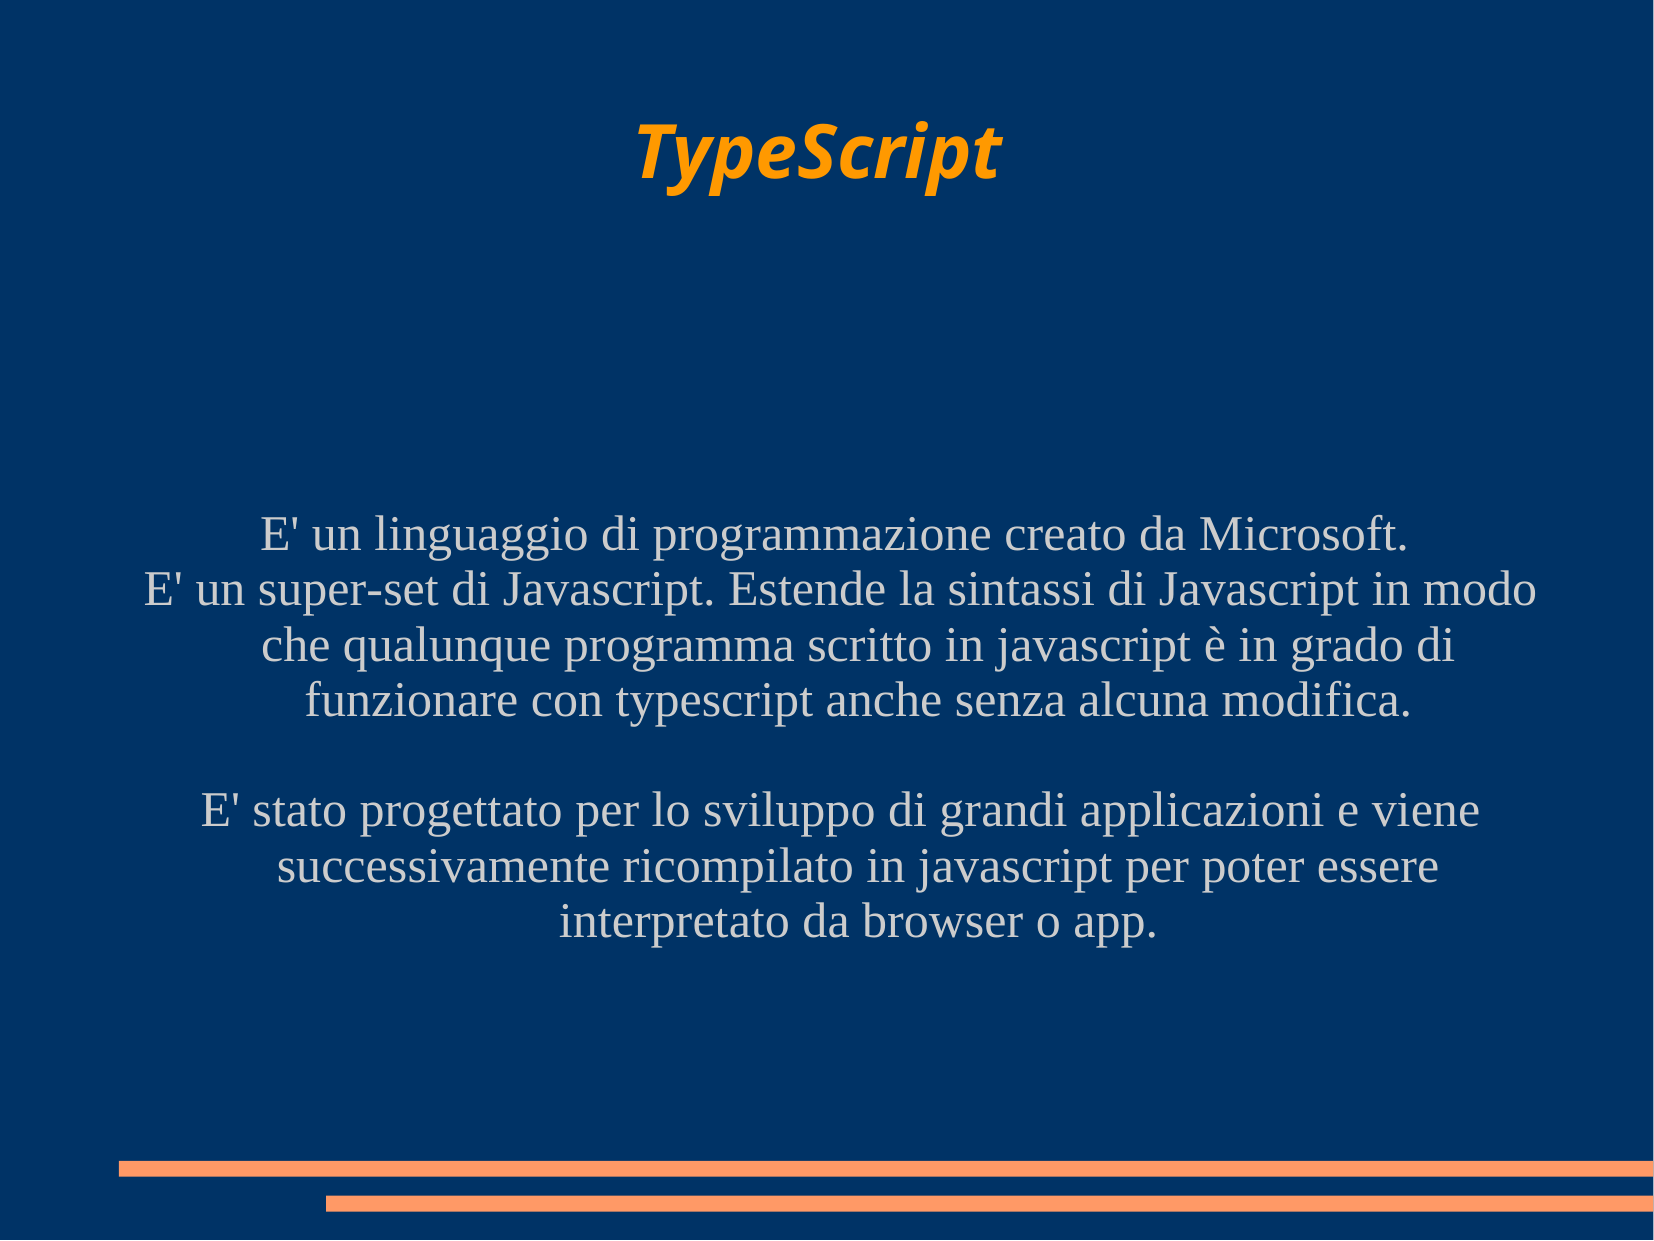

# TypeScript
E' un linguaggio di programmazione creato da Microsoft.
E' un super-set di Javascript. Estende la sintassi di Javascript in modo che qualunque programma scritto in javascript è in grado di funzionare con typescript anche senza alcuna modifica.
E' stato progettato per lo sviluppo di grandi applicazioni e viene successivamente ricompilato in javascript per poter essere interpretato da browser o app.